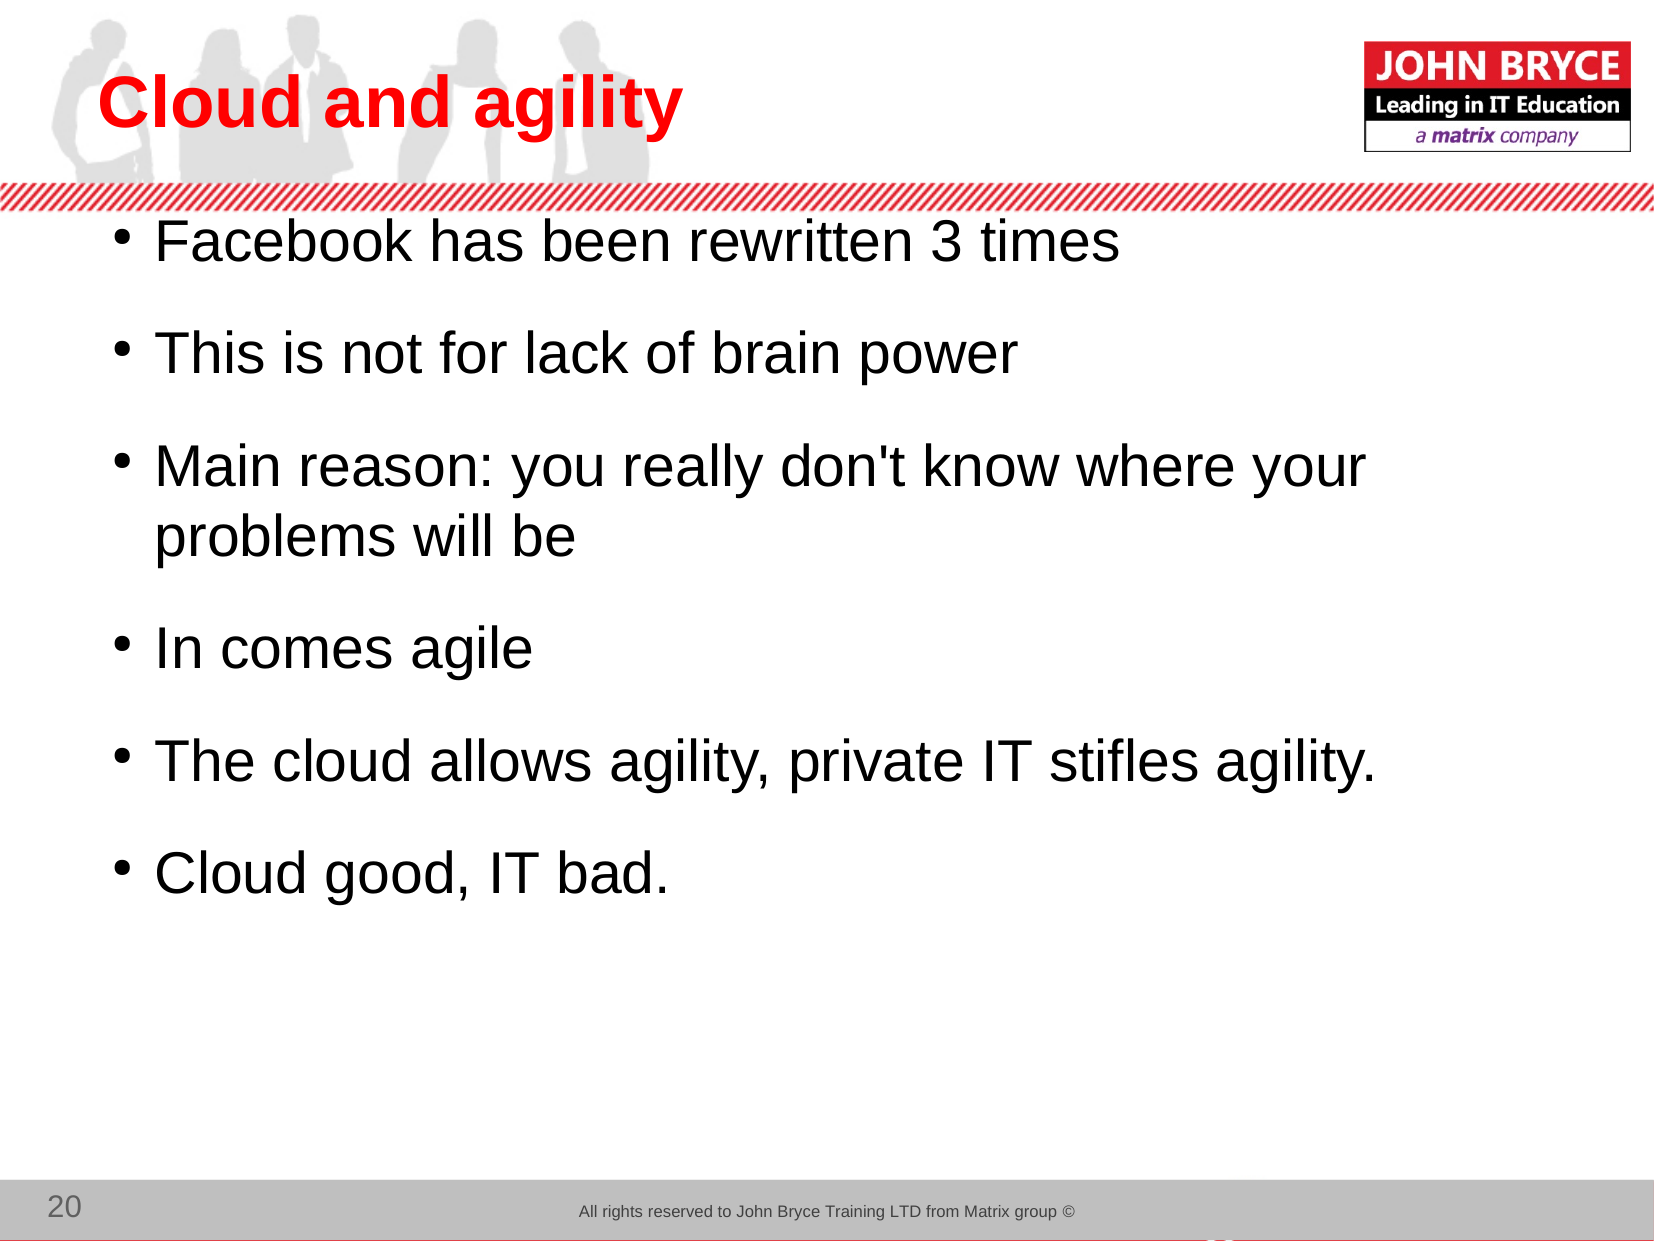

# Cloud and agility
Facebook has been rewritten 3 times
This is not for lack of brain power
Main reason: you really don't know where your problems will be
In comes agile
The cloud allows agility, private IT stifles agility.
Cloud good, IT bad.